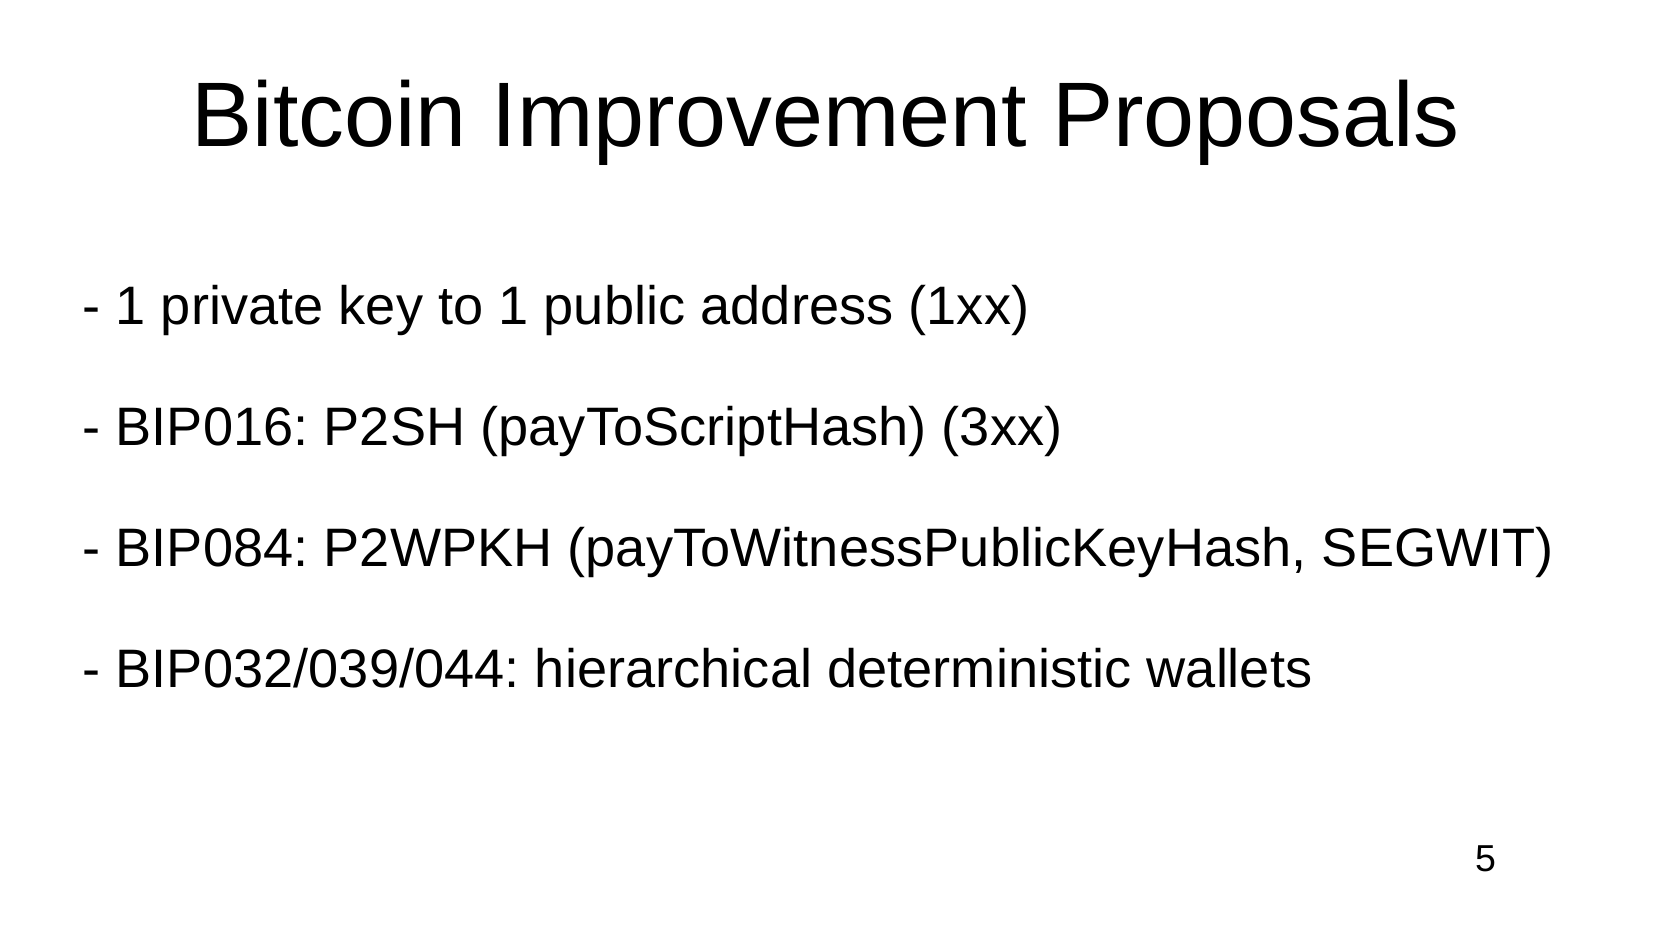

# Bitcoin Improvement Proposals
- 1 private key to 1 public address (1xx)
- BIP016: P2SH (payToScriptHash) (3xx)
- BIP084: P2WPKH (payToWitnessPublicKeyHash, SEGWIT)
- BIP032/039/044: hierarchical deterministic wallets